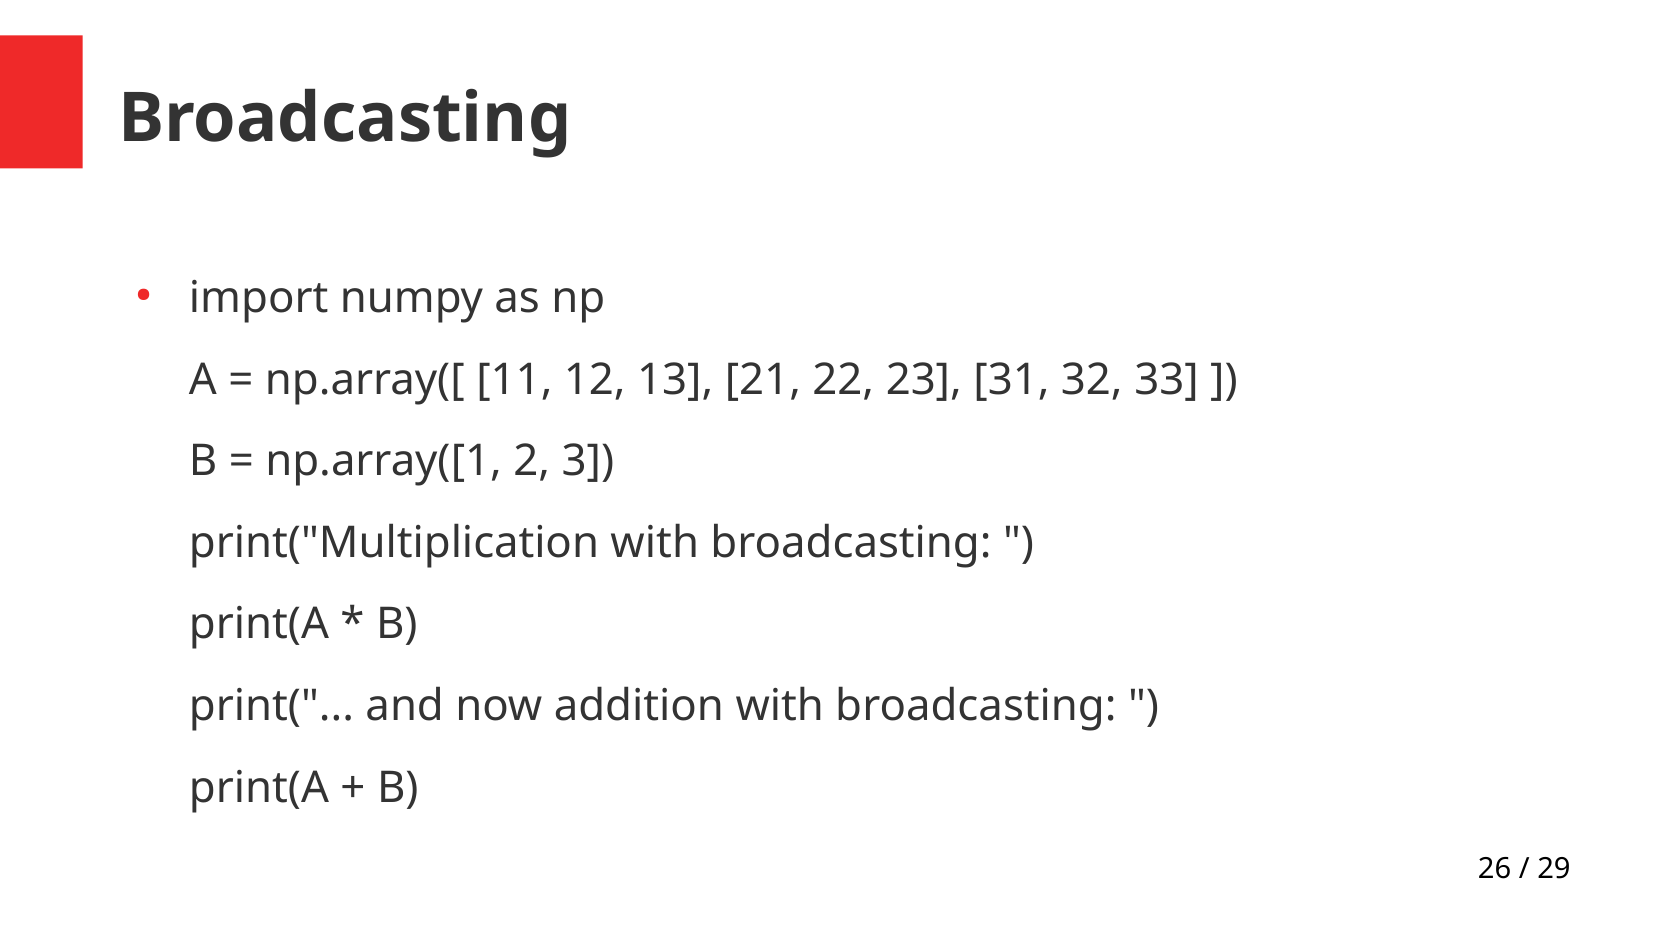

# Broadcasting
import numpy as np
A = np.array([ [11, 12, 13], [21, 22, 23], [31, 32, 33] ])
B = np.array([1, 2, 3])
print("Multiplication with broadcasting: ")
print(A * B)
print("... and now addition with broadcasting: ")
print(A + B)
26